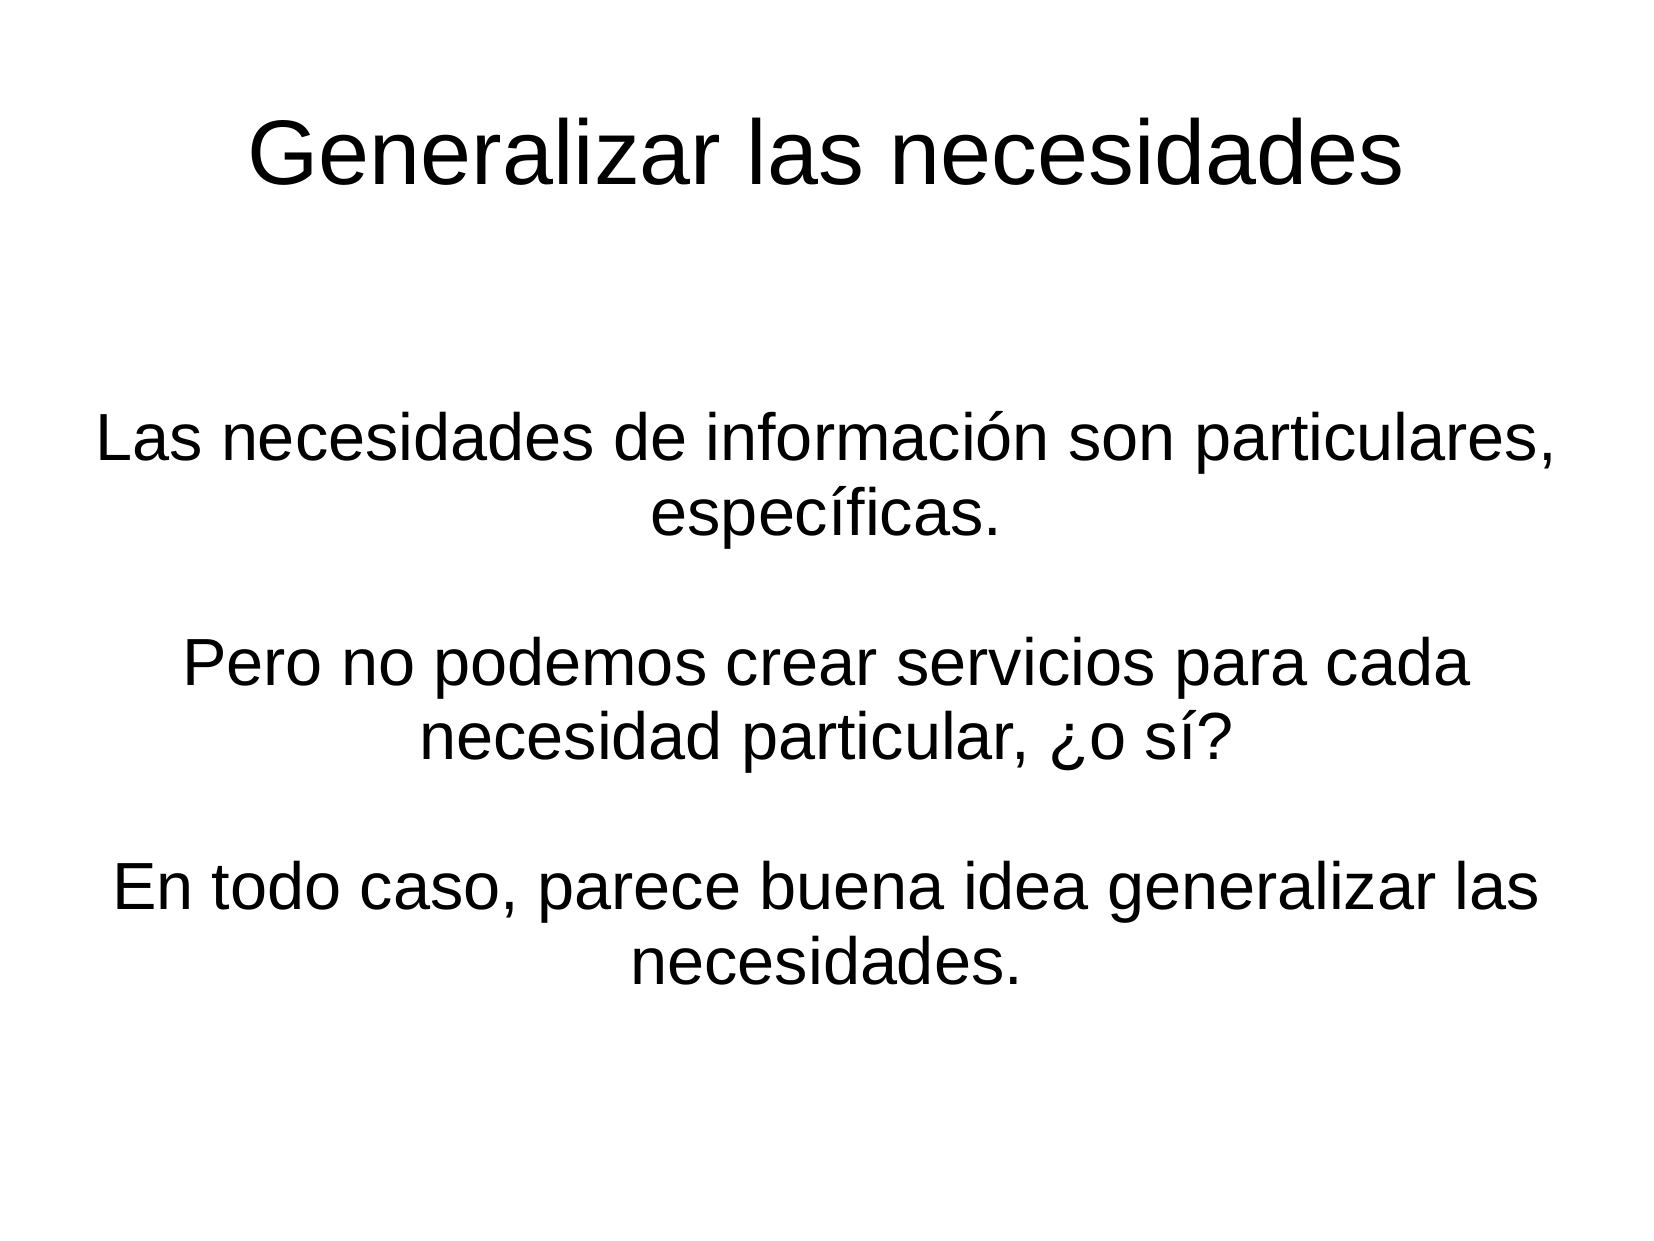

# Generalizar las necesidades
Las necesidades de información son particulares, específicas.
Pero no podemos crear servicios para cada necesidad particular, ¿o sí?
En todo caso, parece buena idea generalizar las necesidades.